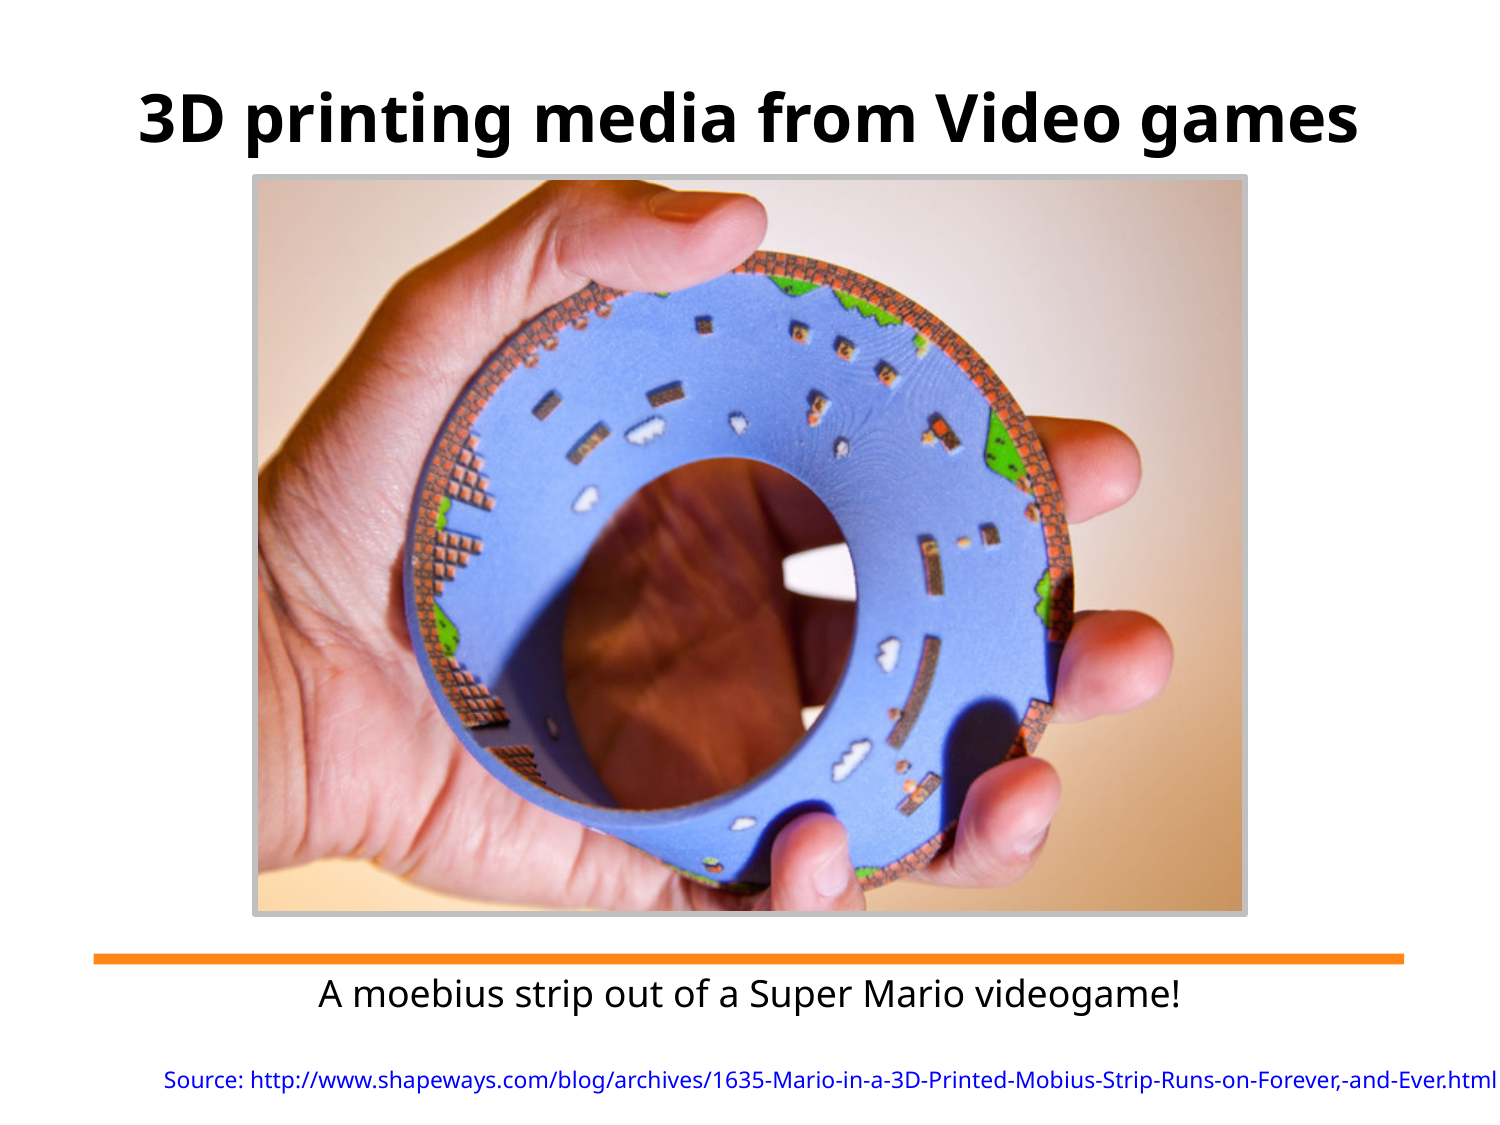

# 3D printing media from Video games
A moebius strip out of a Super Mario videogame!
Source: http://www.shapeways.com/blog/archives/1635-Mario-in-a-3D-Printed-Mobius-Strip-Runs-on-Forever,-and-Ever.html